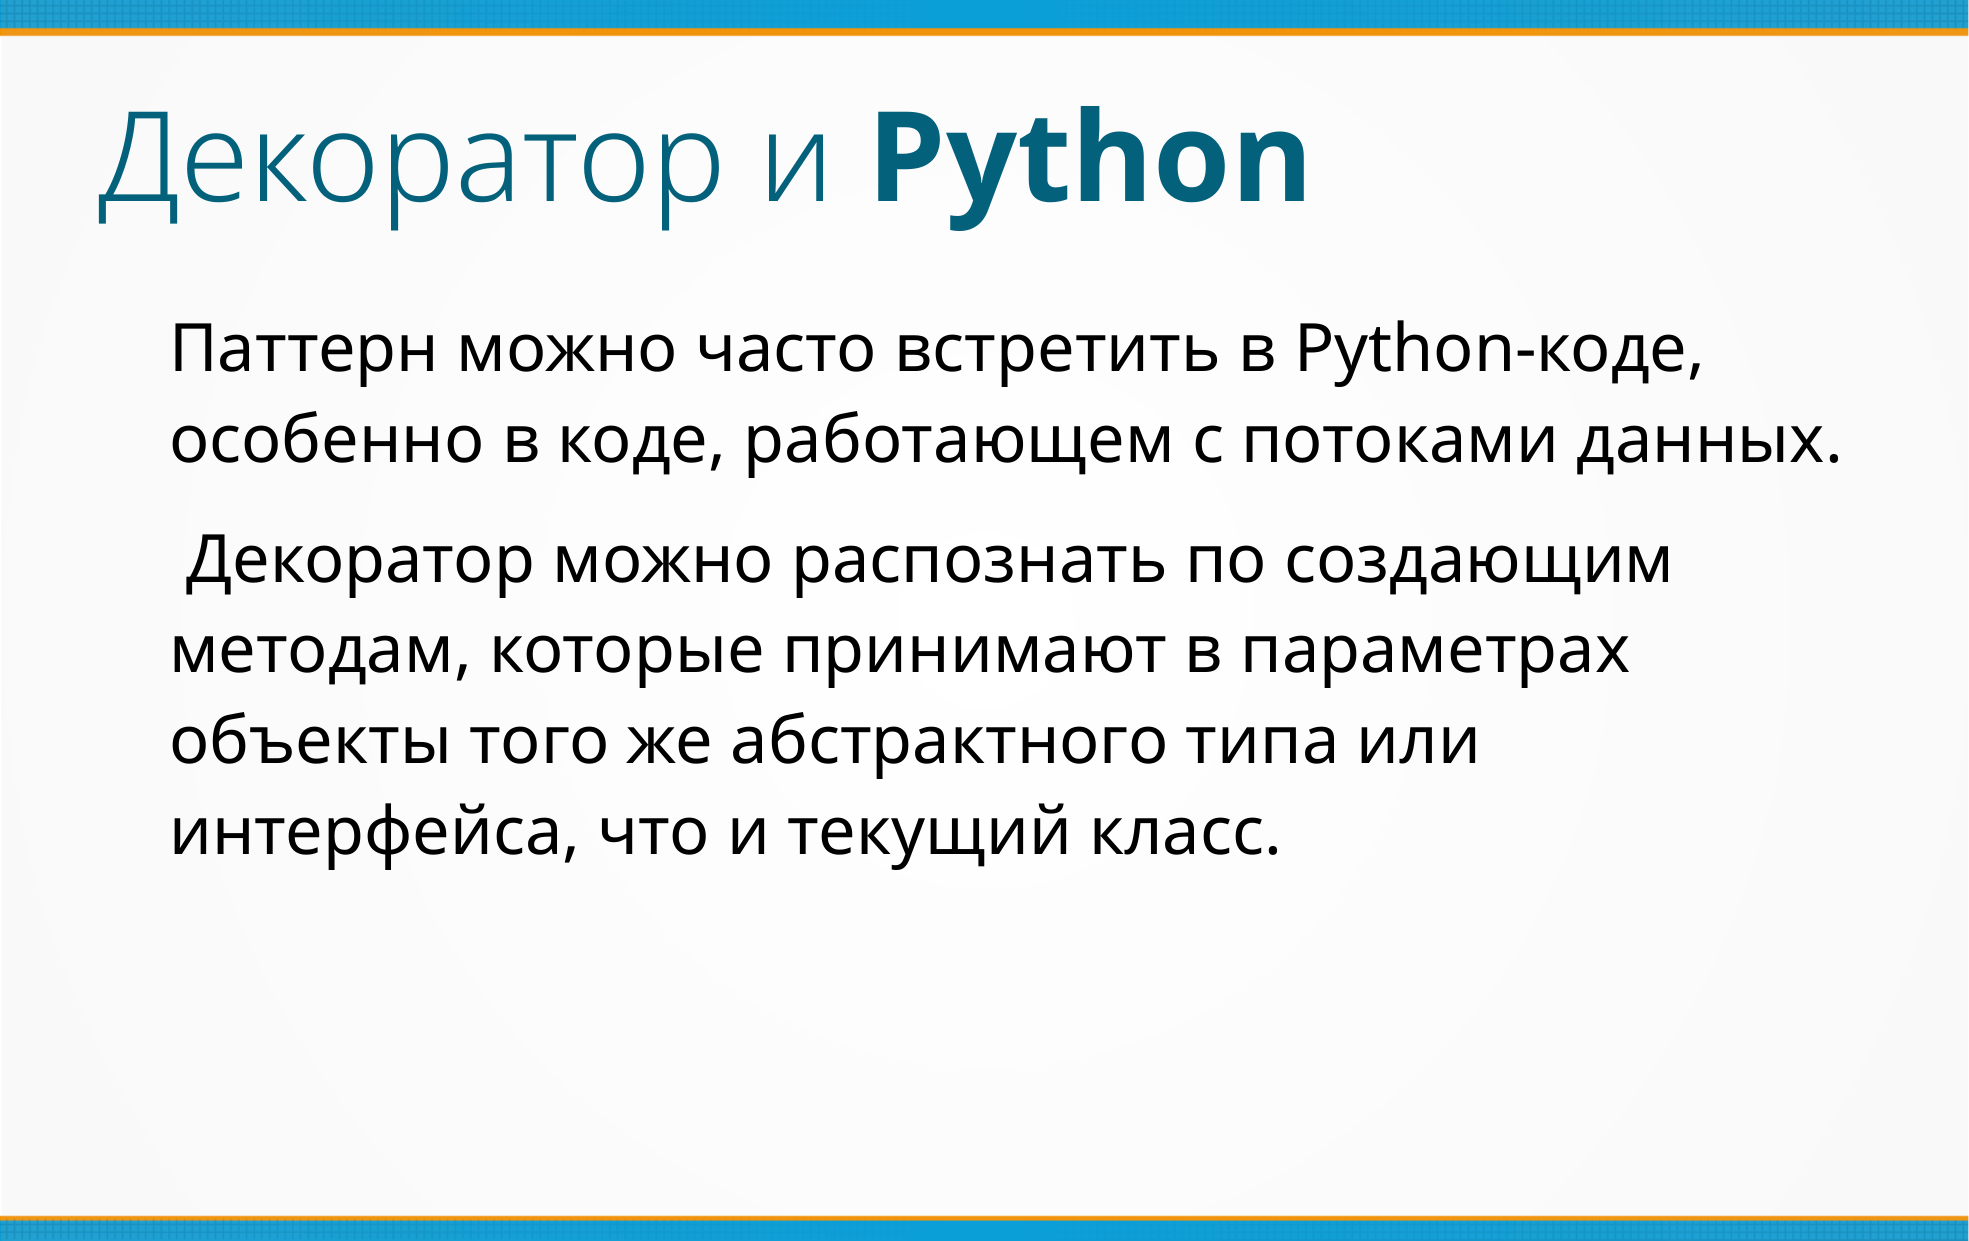

# Декоратор и Python
Паттерн можно часто встретить в Python-коде, особенно в коде, работающем с потоками данных.
 Декоратор можно распознать по создающим методам, которые принимают в параметрах объекты того же абстрактного типа или интерфейса, что и текущий класс.